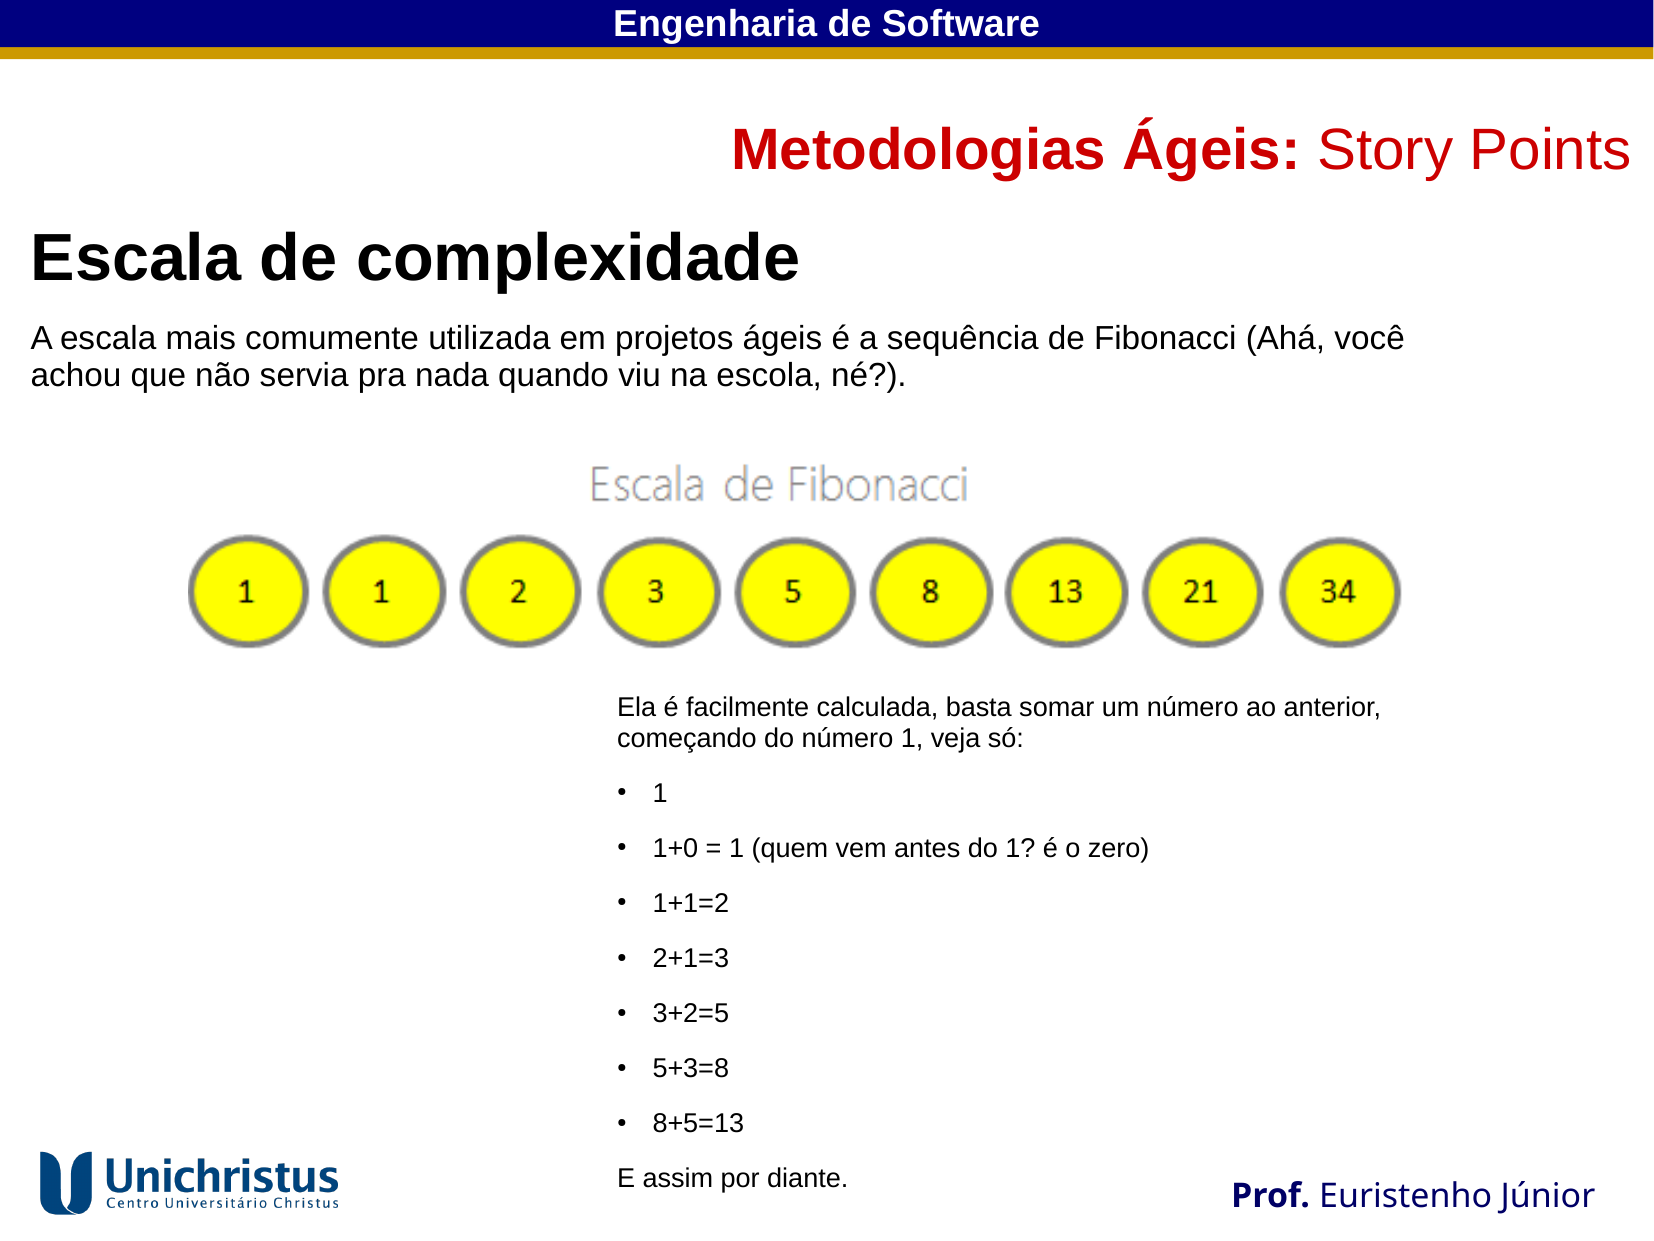

Engenharia de Software
Metodologias Ágeis: Story Points
Escala de complexidade
A escala mais comumente utilizada em projetos ágeis é a sequência de Fibonacci (Ahá, você achou que não servia pra nada quando viu na escola, né?).
Ela é facilmente calculada, basta somar um número ao anterior, começando do número 1, veja só:
1
1+0 = 1 (quem vem antes do 1? é o zero)
1+1=2
2+1=3
3+2=5
5+3=8
8+5=13
E assim por diante.
Prof. Euristenho Júnior